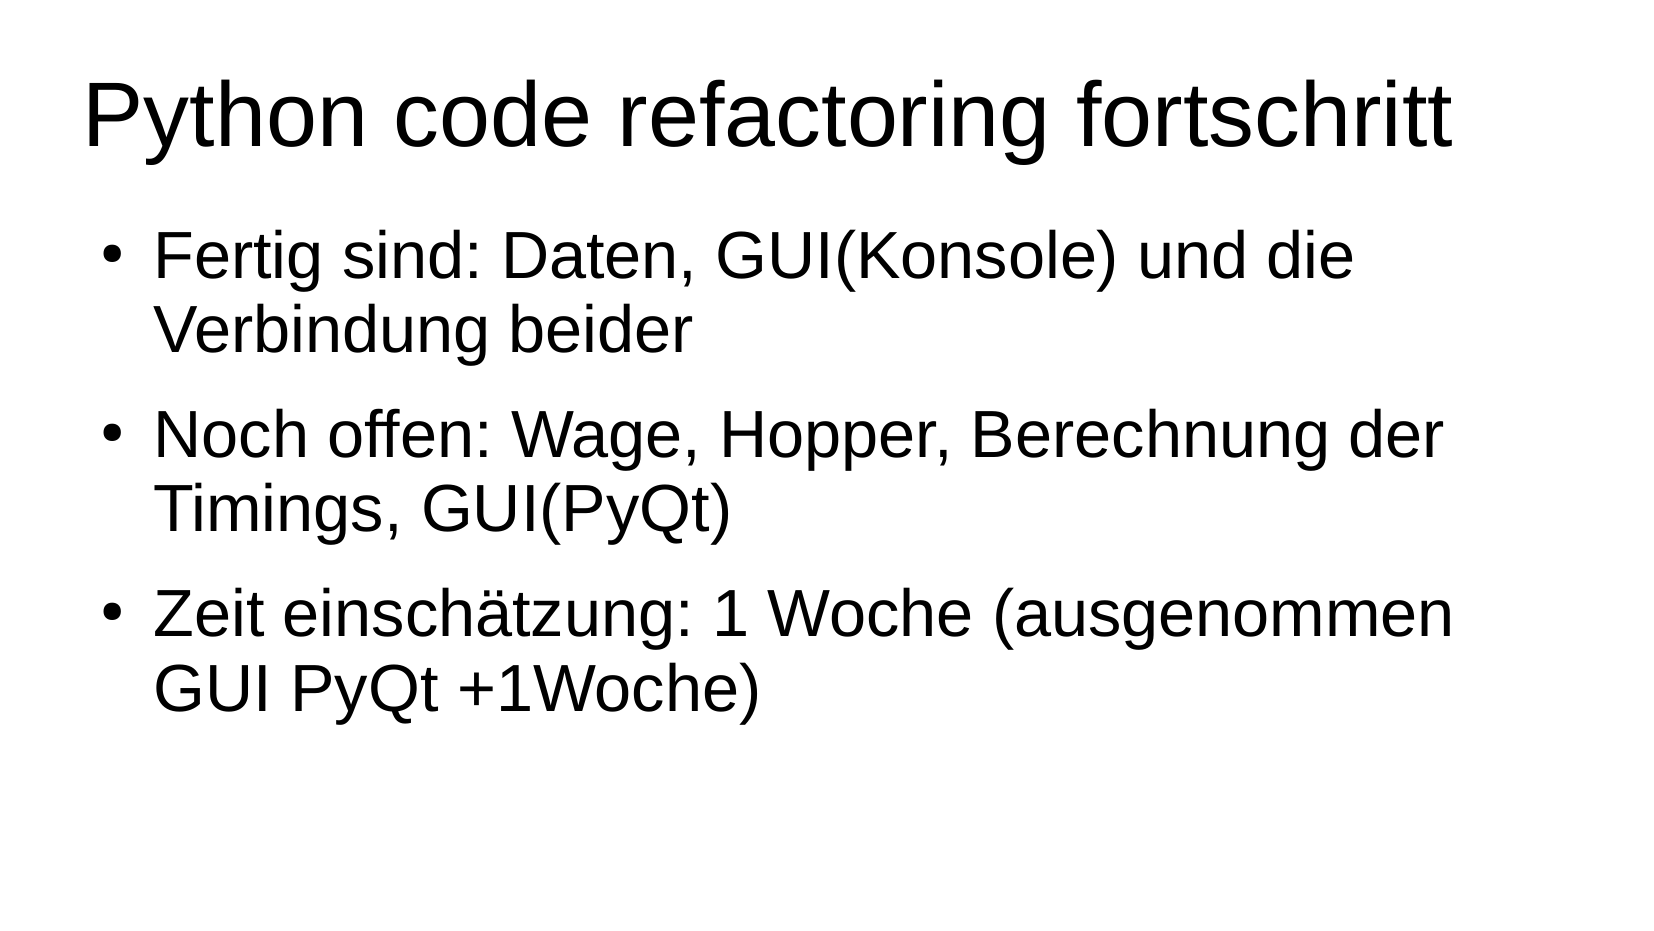

# Python code refactoring fortschritt
Fertig sind: Daten, GUI(Konsole) und die Verbindung beider
Noch offen: Wage, Hopper, Berechnung der Timings, GUI(PyQt)
Zeit einschätzung: 1 Woche (ausgenommen GUI PyQt +1Woche)